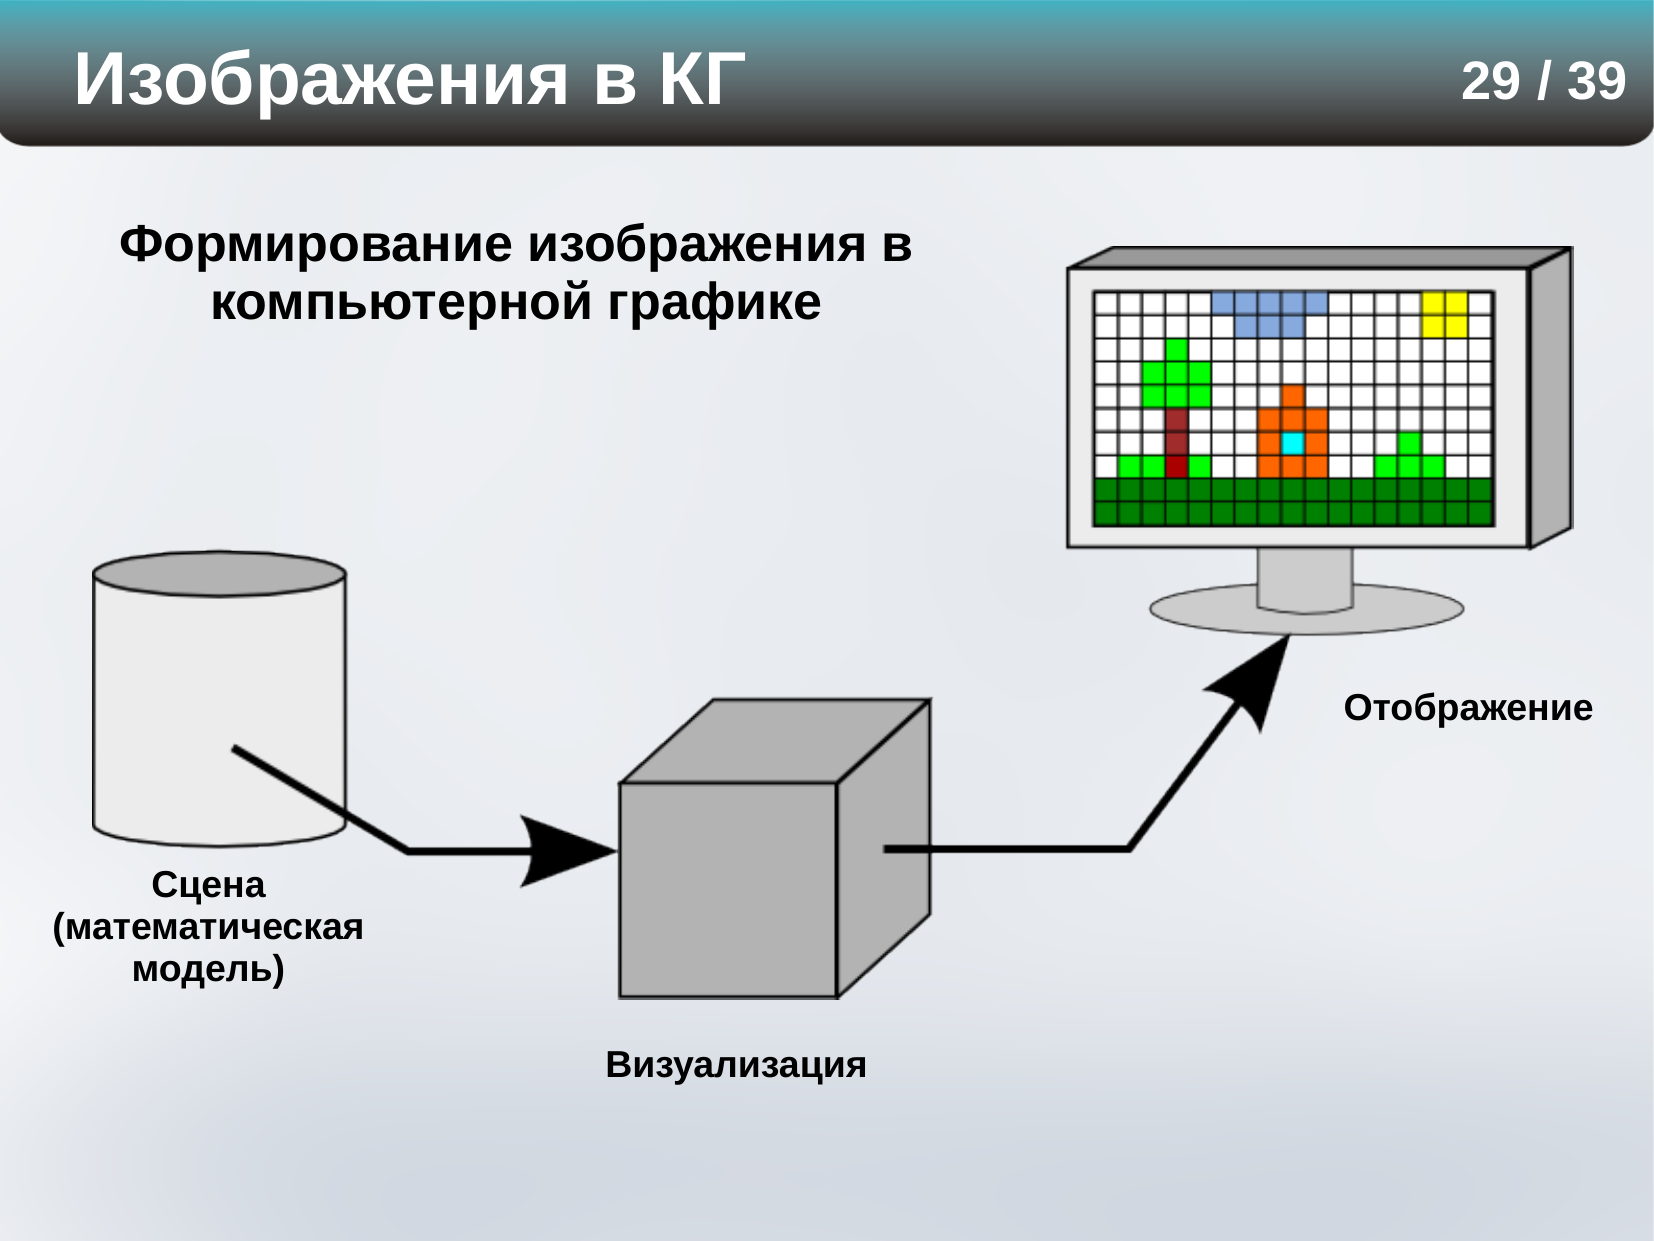

Изображения в КГ
Формирование изображения в компьютерной графике
Отображение
Сцена
(математическая модель)
Визуализация